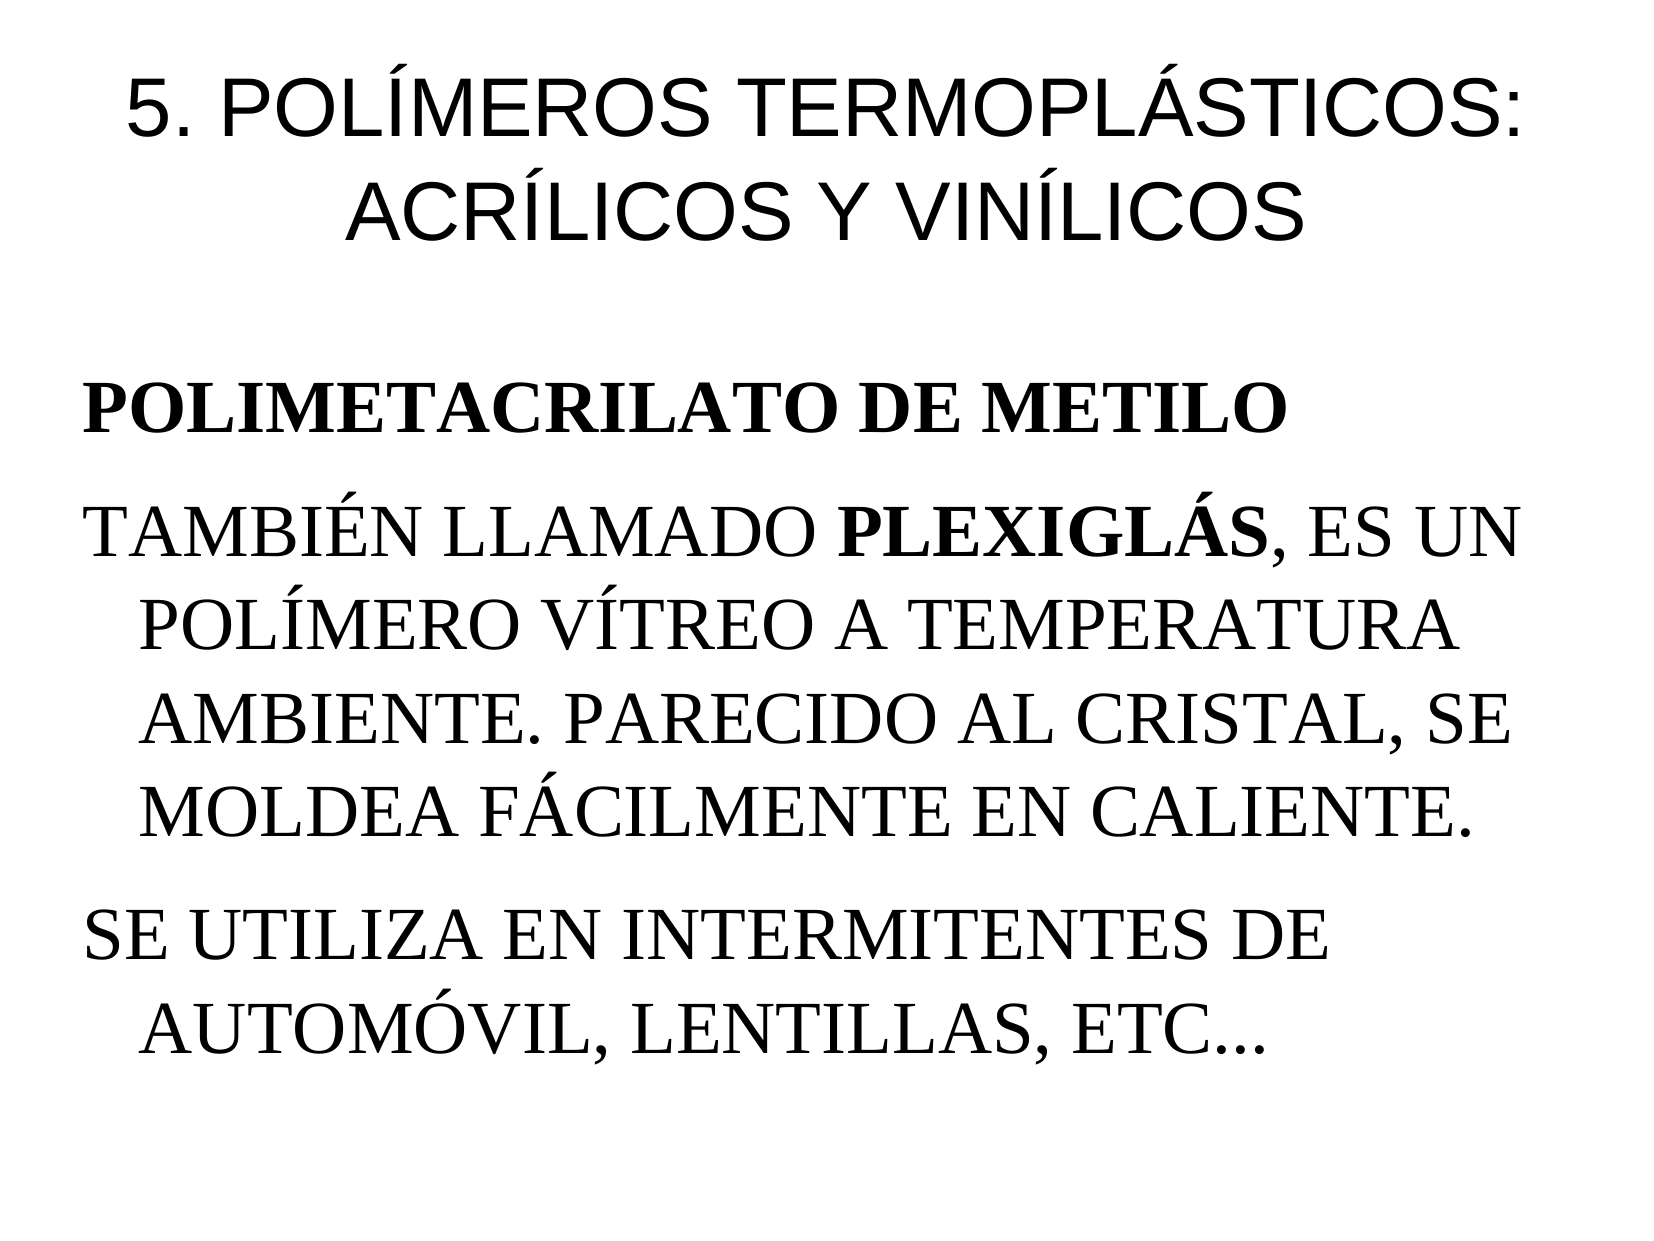

# 5. POLÍMEROS TERMOPLÁSTICOS: ACRÍLICOS Y VINÍLICOS
POLIMETACRILATO DE METILO
TAMBIÉN LLAMADO PLEXIGLÁS, ES UN POLÍMERO VÍTREO A TEMPERATURA AMBIENTE. PARECIDO AL CRISTAL, SE MOLDEA FÁCILMENTE EN CALIENTE.
SE UTILIZA EN INTERMITENTES DE AUTOMÓVIL, LENTILLAS, ETC...